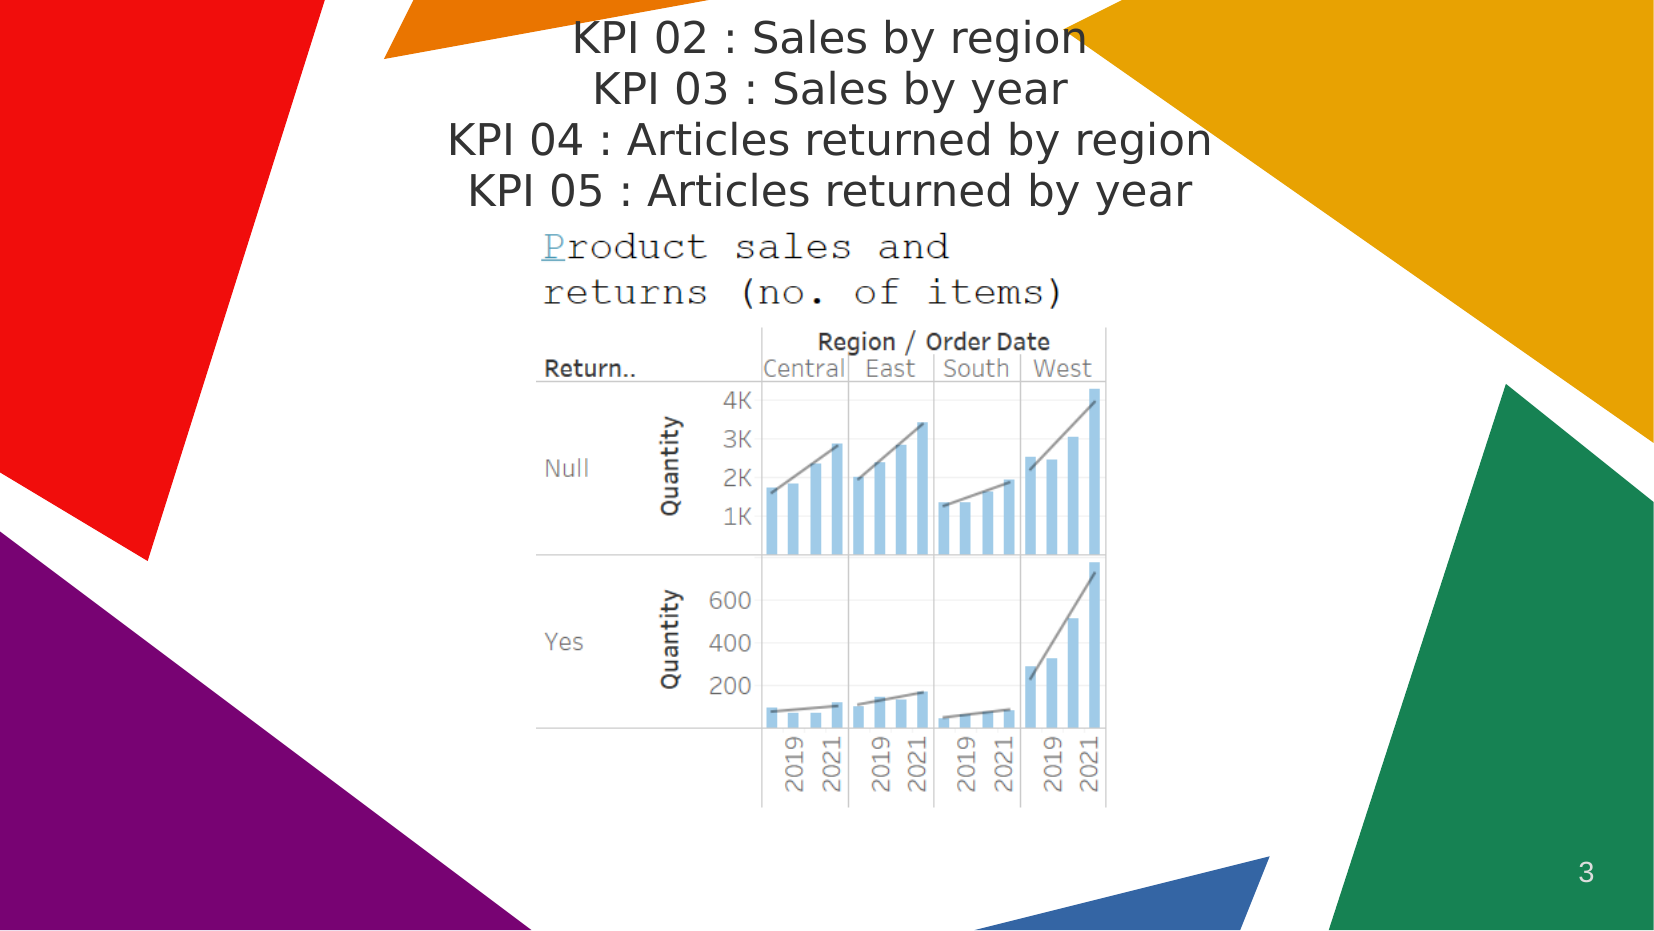

# KPI 02 : Sales by region KPI 03 : Sales by year KPI 04 : Articles returned by region KPI 05 : Articles returned by year
3